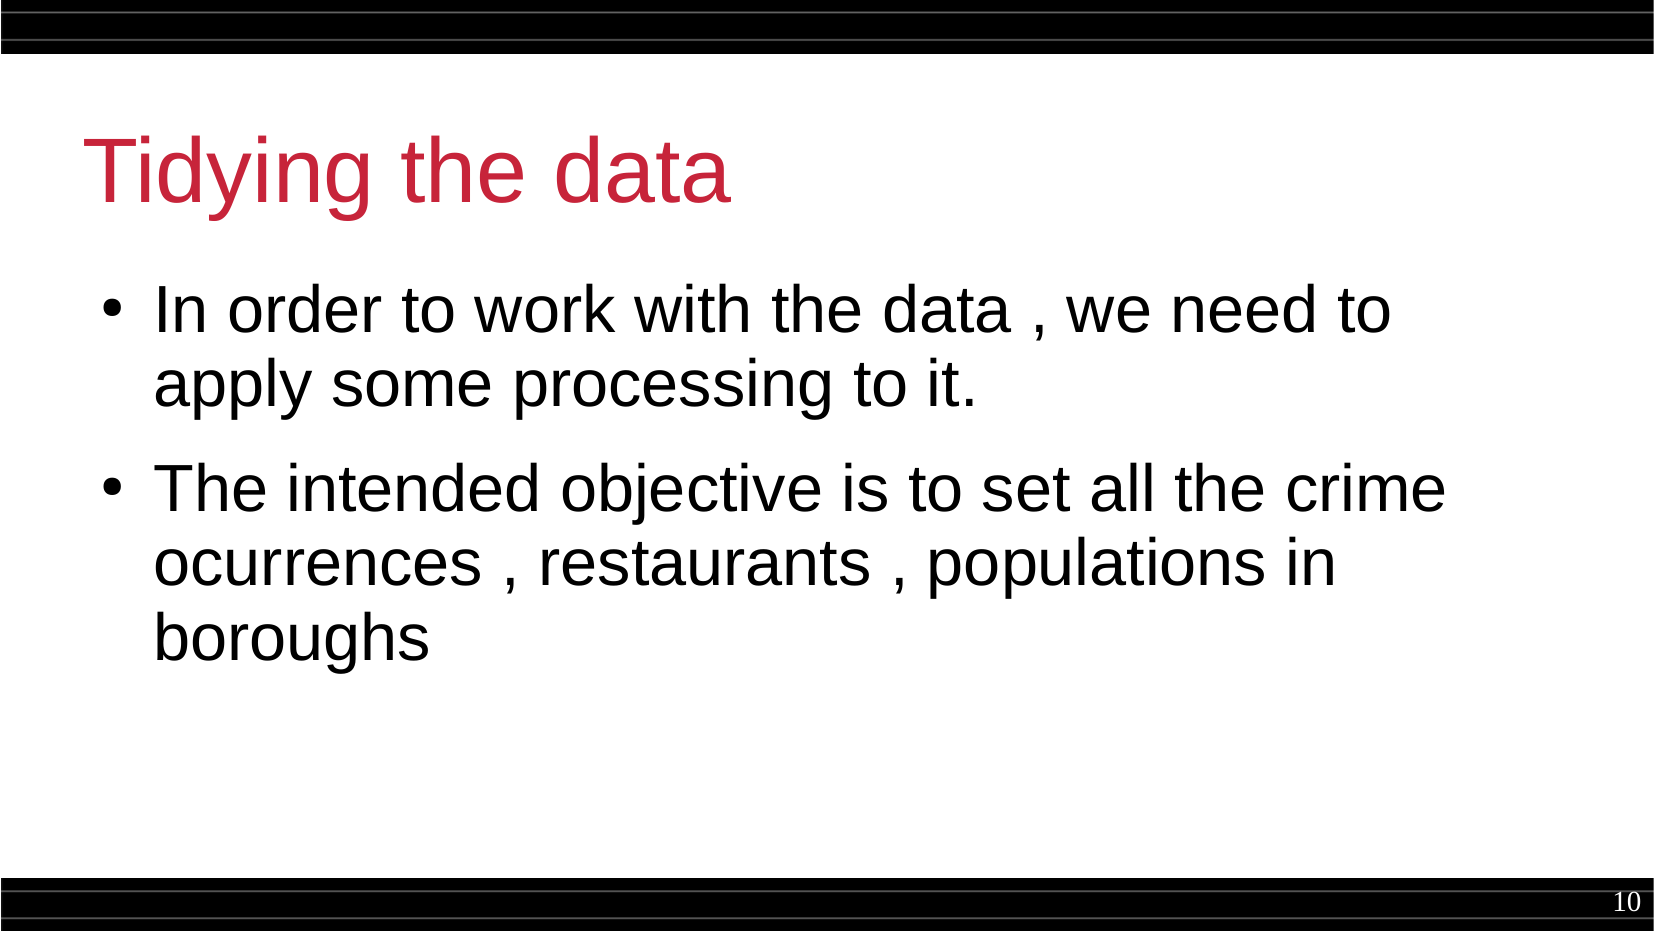

# Tidying the data
In order to work with the data , we need to apply some processing to it.
The intended objective is to set all the crime ocurrences , restaurants , populations in boroughs